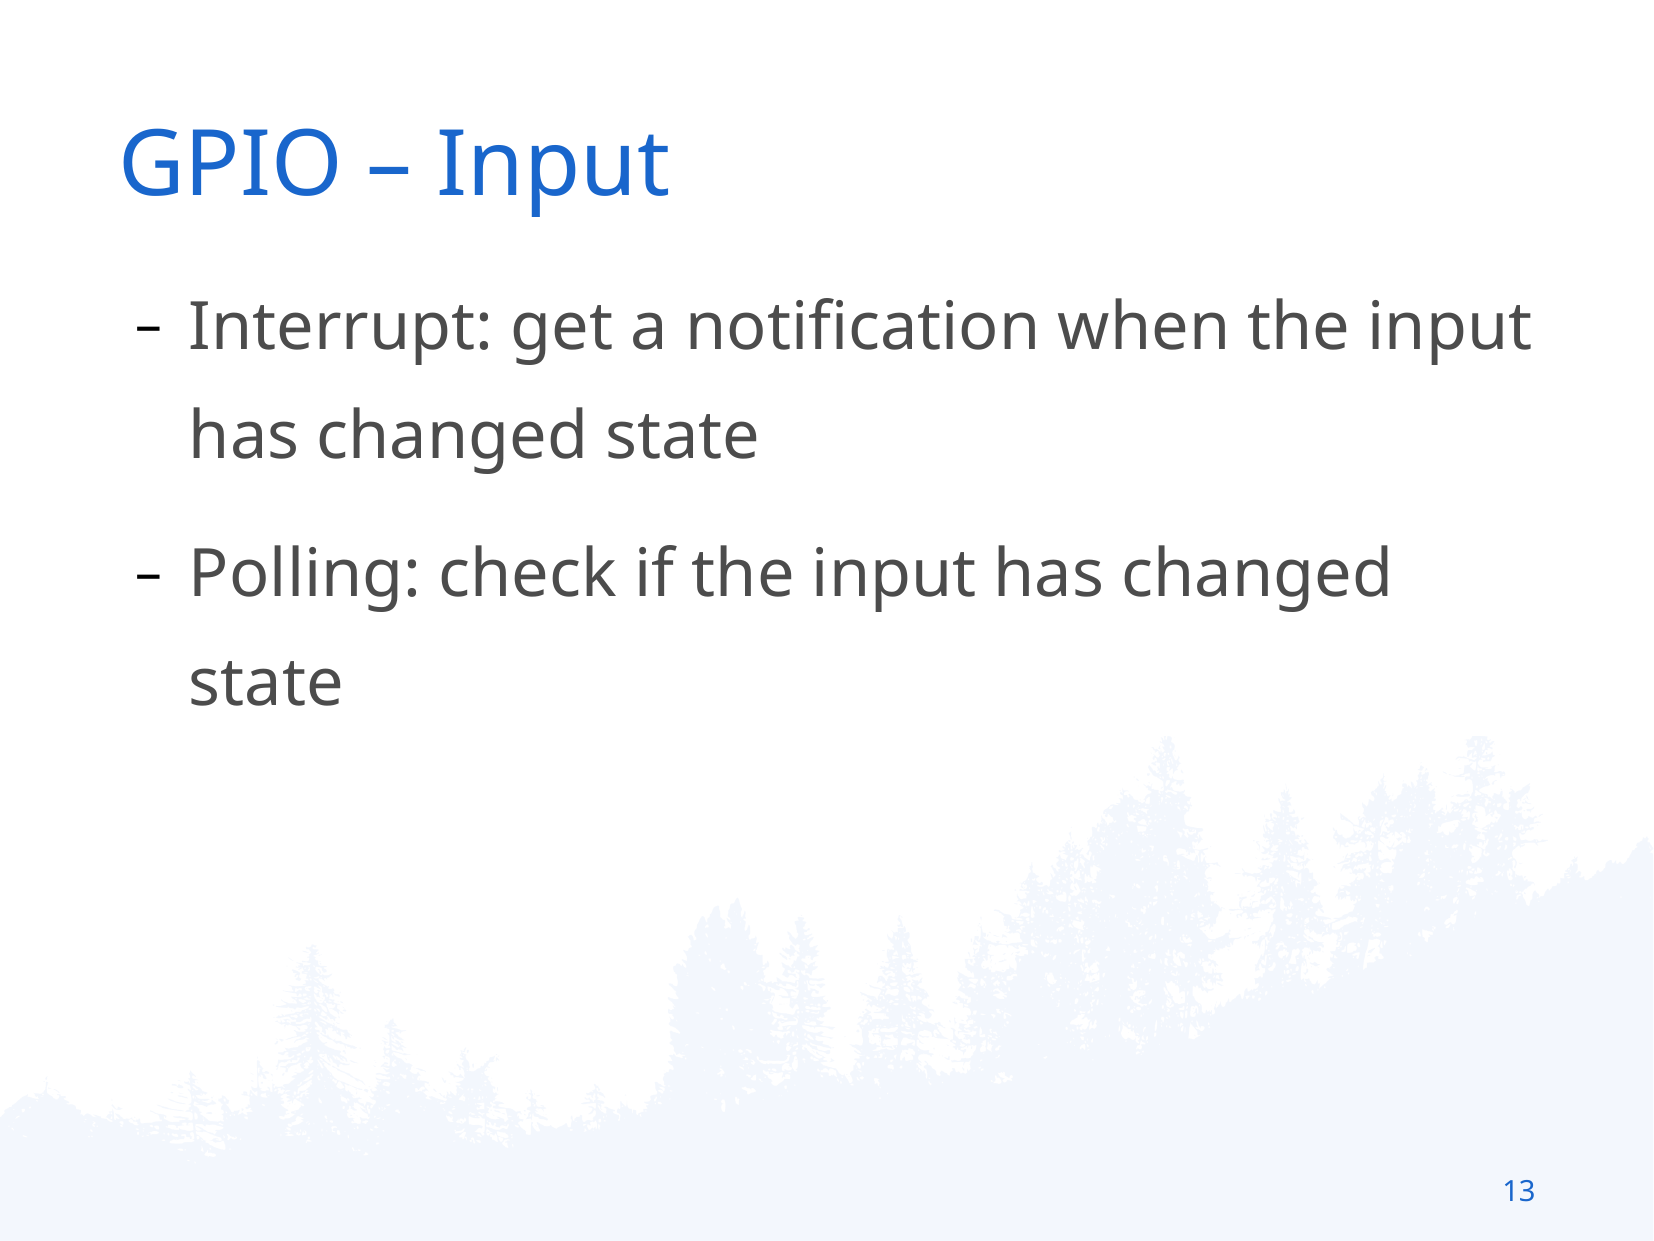

# GPIO – Input
Interrupt: get a notification when the input has changed state
Polling: check if the input has changed state
13